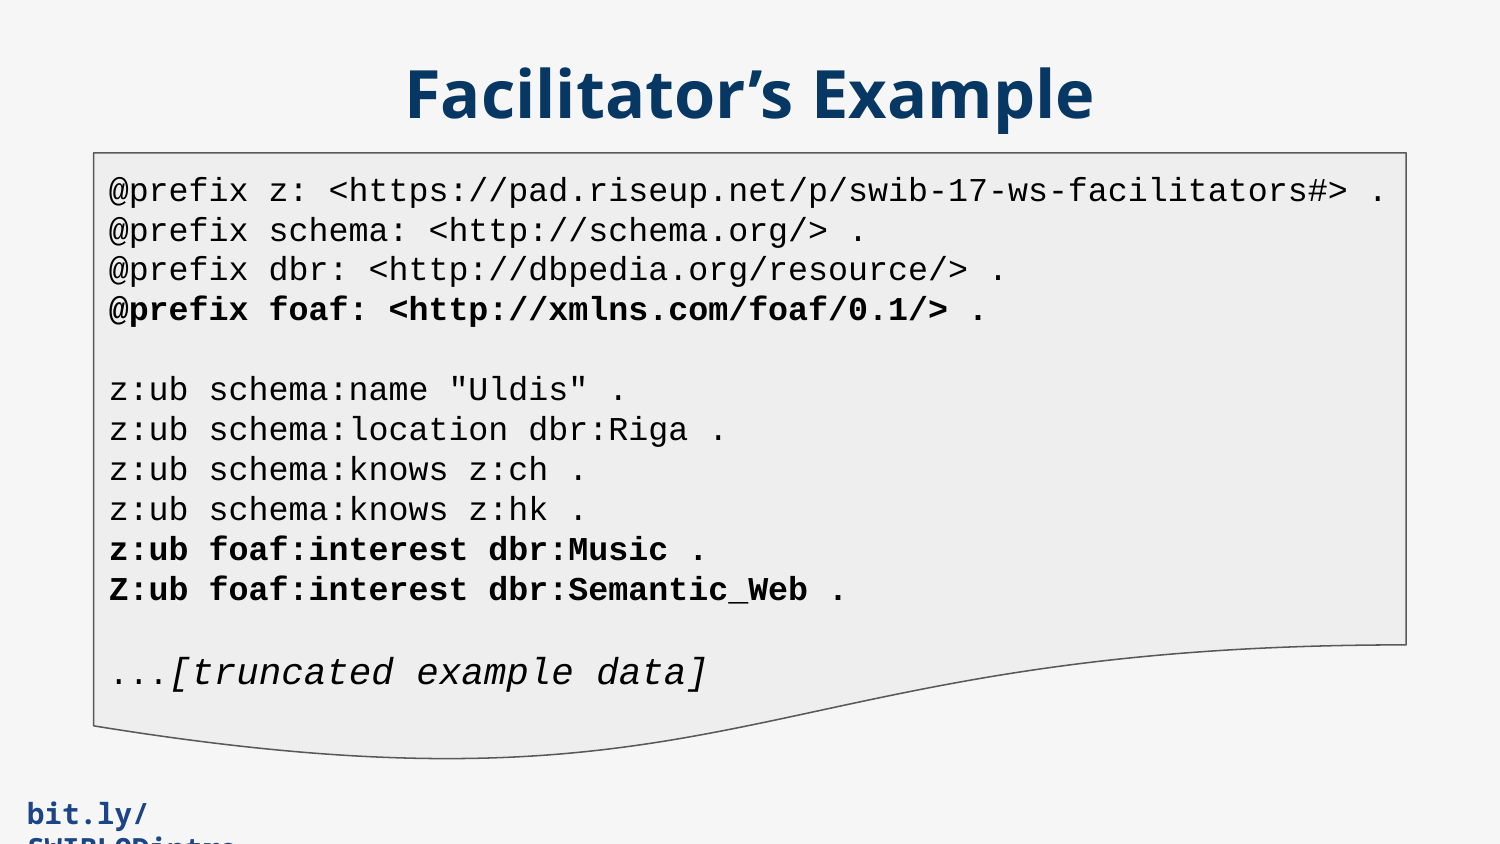

# Facilitator’s Example
@prefix z: <https://pad.riseup.net/p/swib-17-ws-facilitators#> .
@prefix schema: <http://schema.org/> .
@prefix dbr: <http://dbpedia.org/resource/> .
@prefix foaf: <http://xmlns.com/foaf/0.1/> .
z:ub schema:name "Uldis" .
z:ub schema:location dbr:Riga .
z:ub schema:knows z:ch .
z:ub schema:knows z:hk .
z:ub foaf:interest dbr:Music .
Z:ub foaf:interest dbr:Semantic_Web .
...[truncated example data]